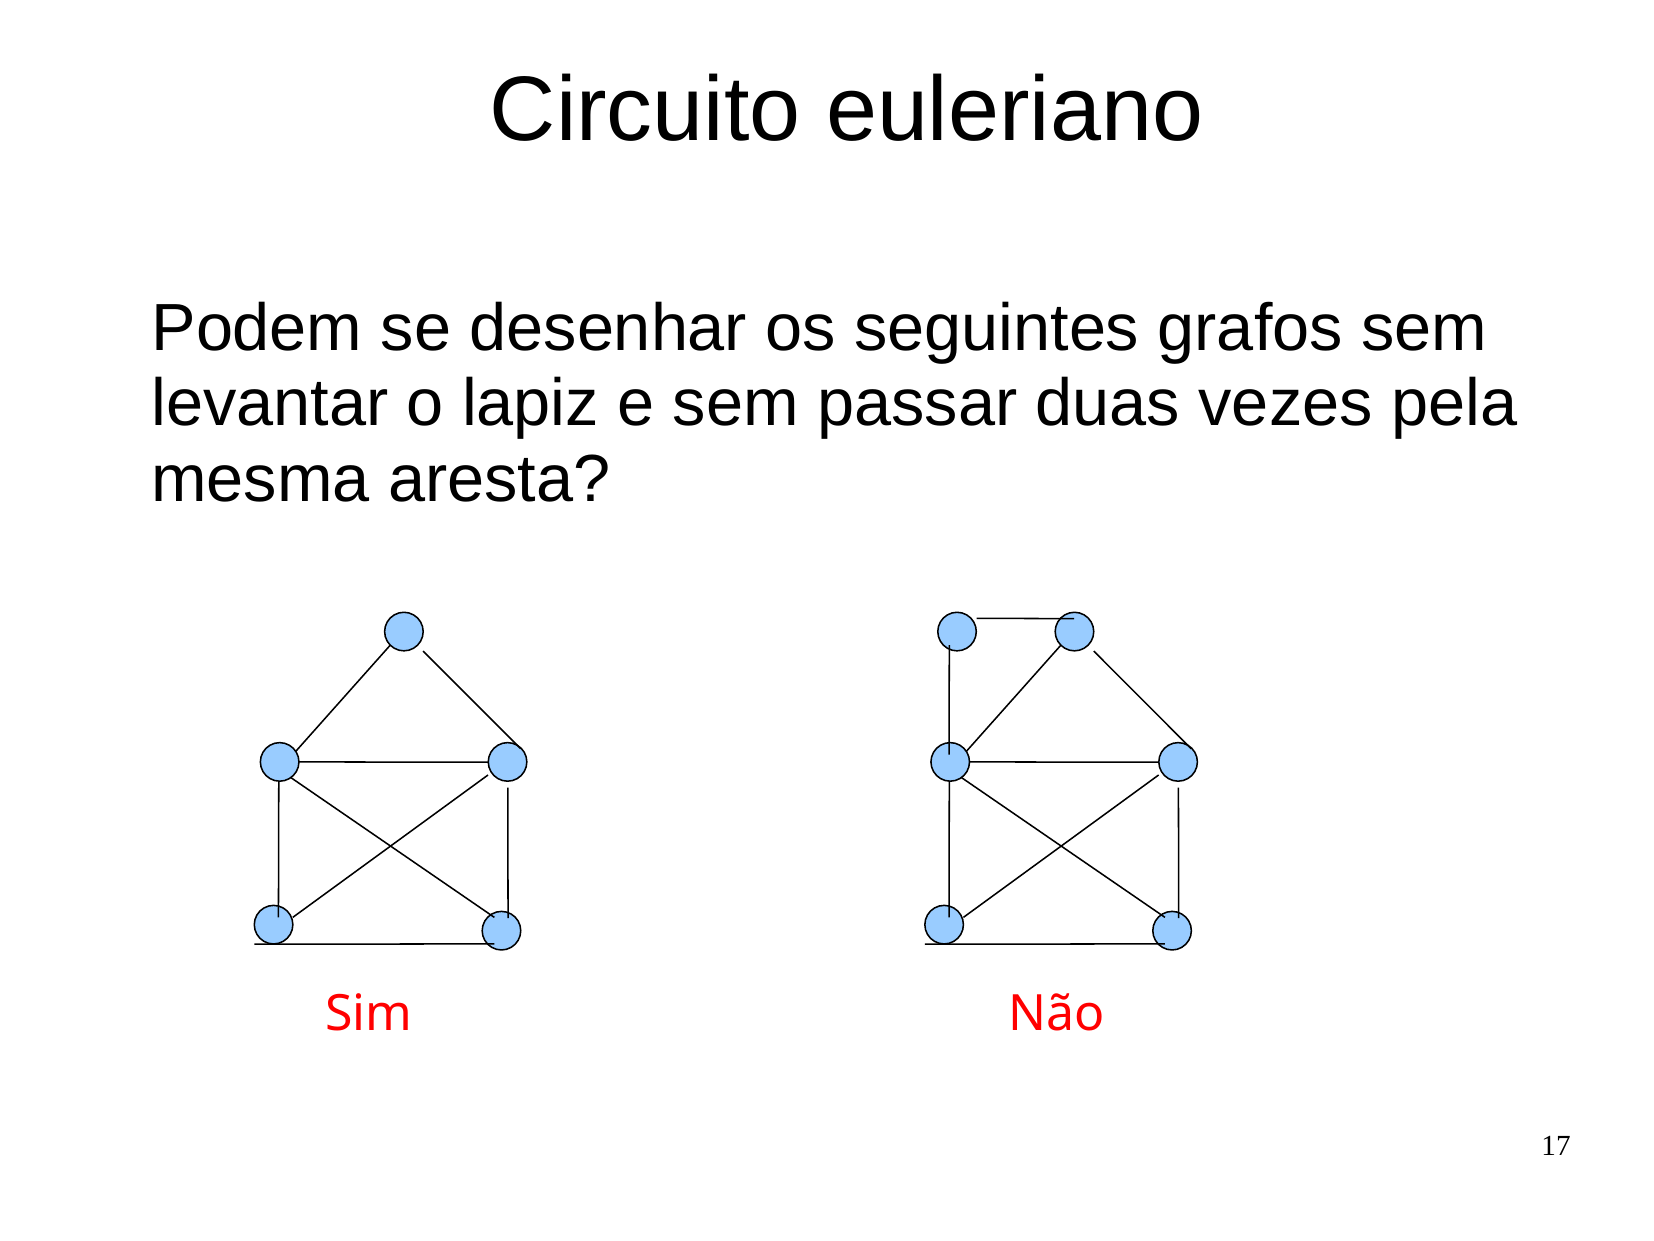

# Circuito euleriano
Podem se desenhar os seguintes grafos sem levantar o lapiz e sem passar duas vezes pela mesma aresta?
Sim
Não
17